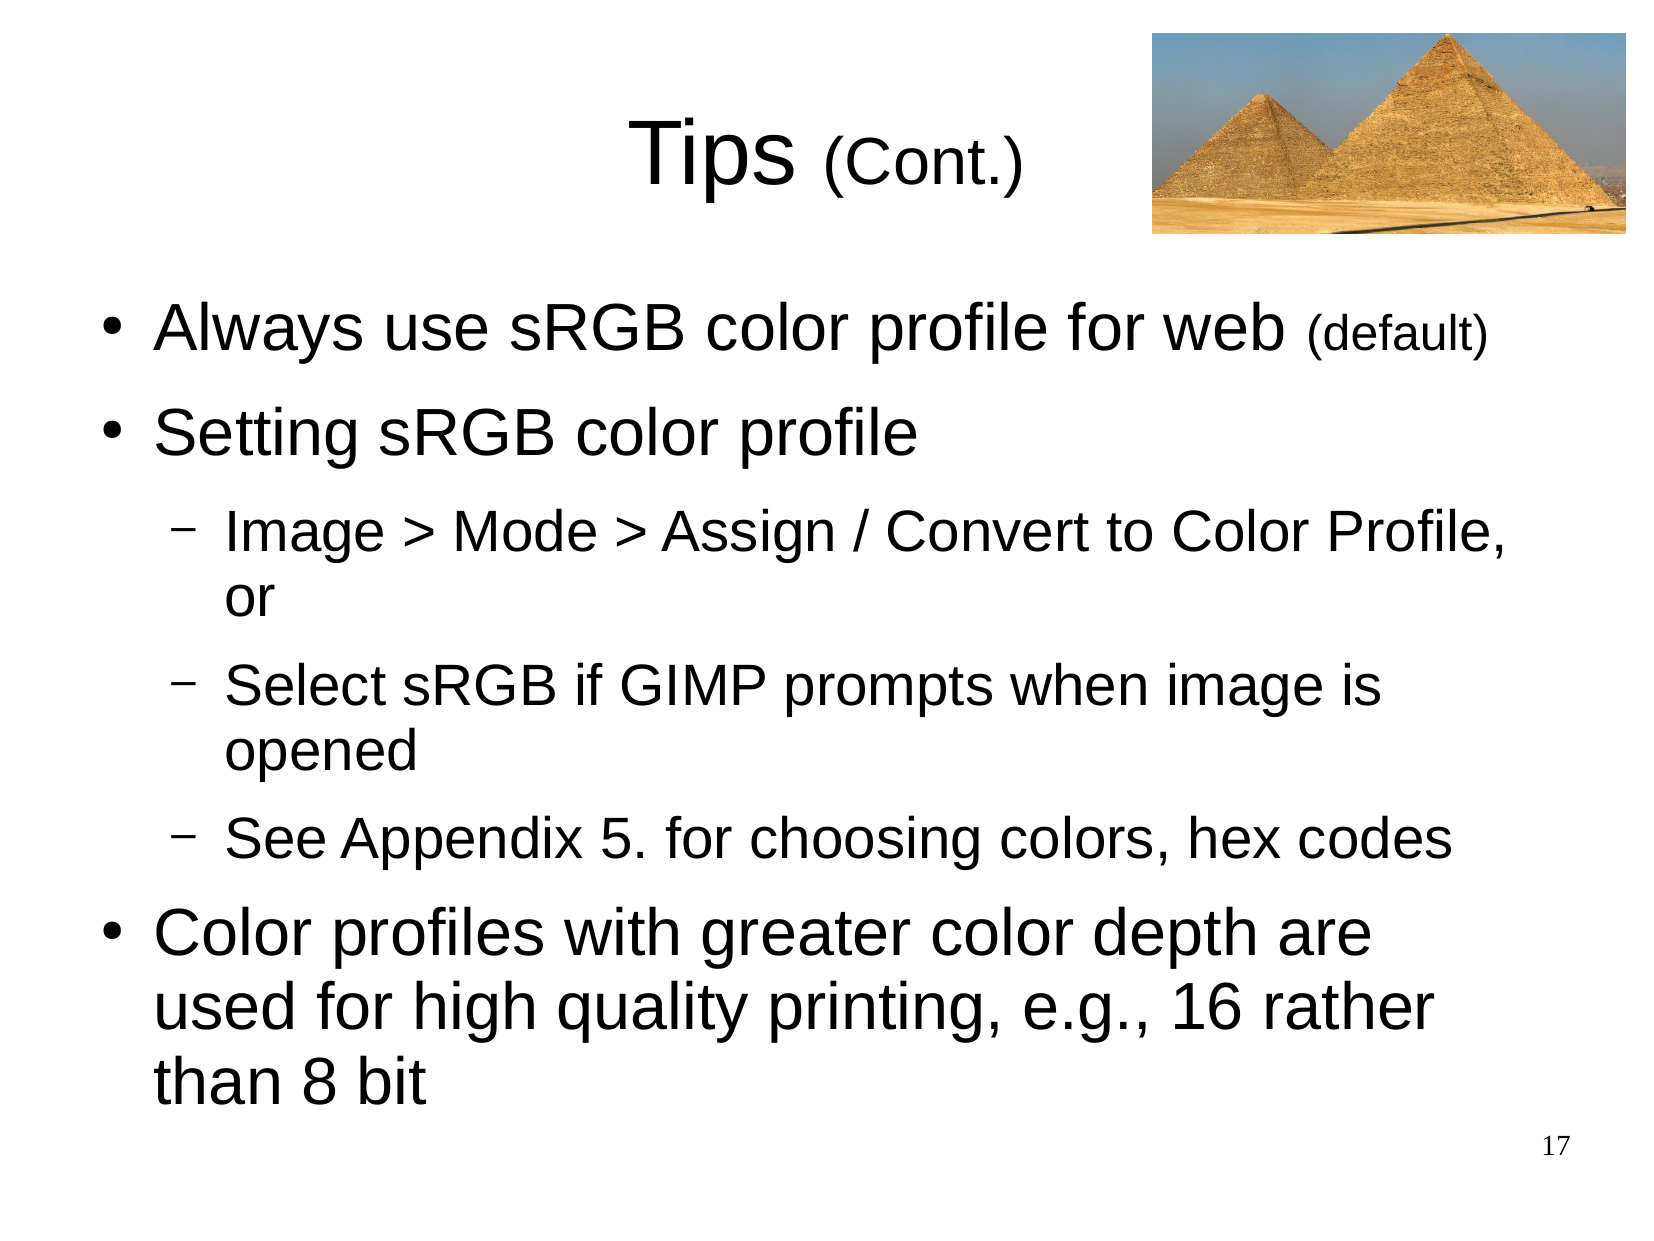

# Tips (Cont.)
Always use sRGB color profile for web (default)
Setting sRGB color profile
Image > Mode > Assign / Convert to Color Profile, or
Select sRGB if GIMP prompts when image is opened
See Appendix 5. for choosing colors, hex codes
Color profiles with greater color depth are used for high quality printing, e.g., 16 rather than 8 bit
17